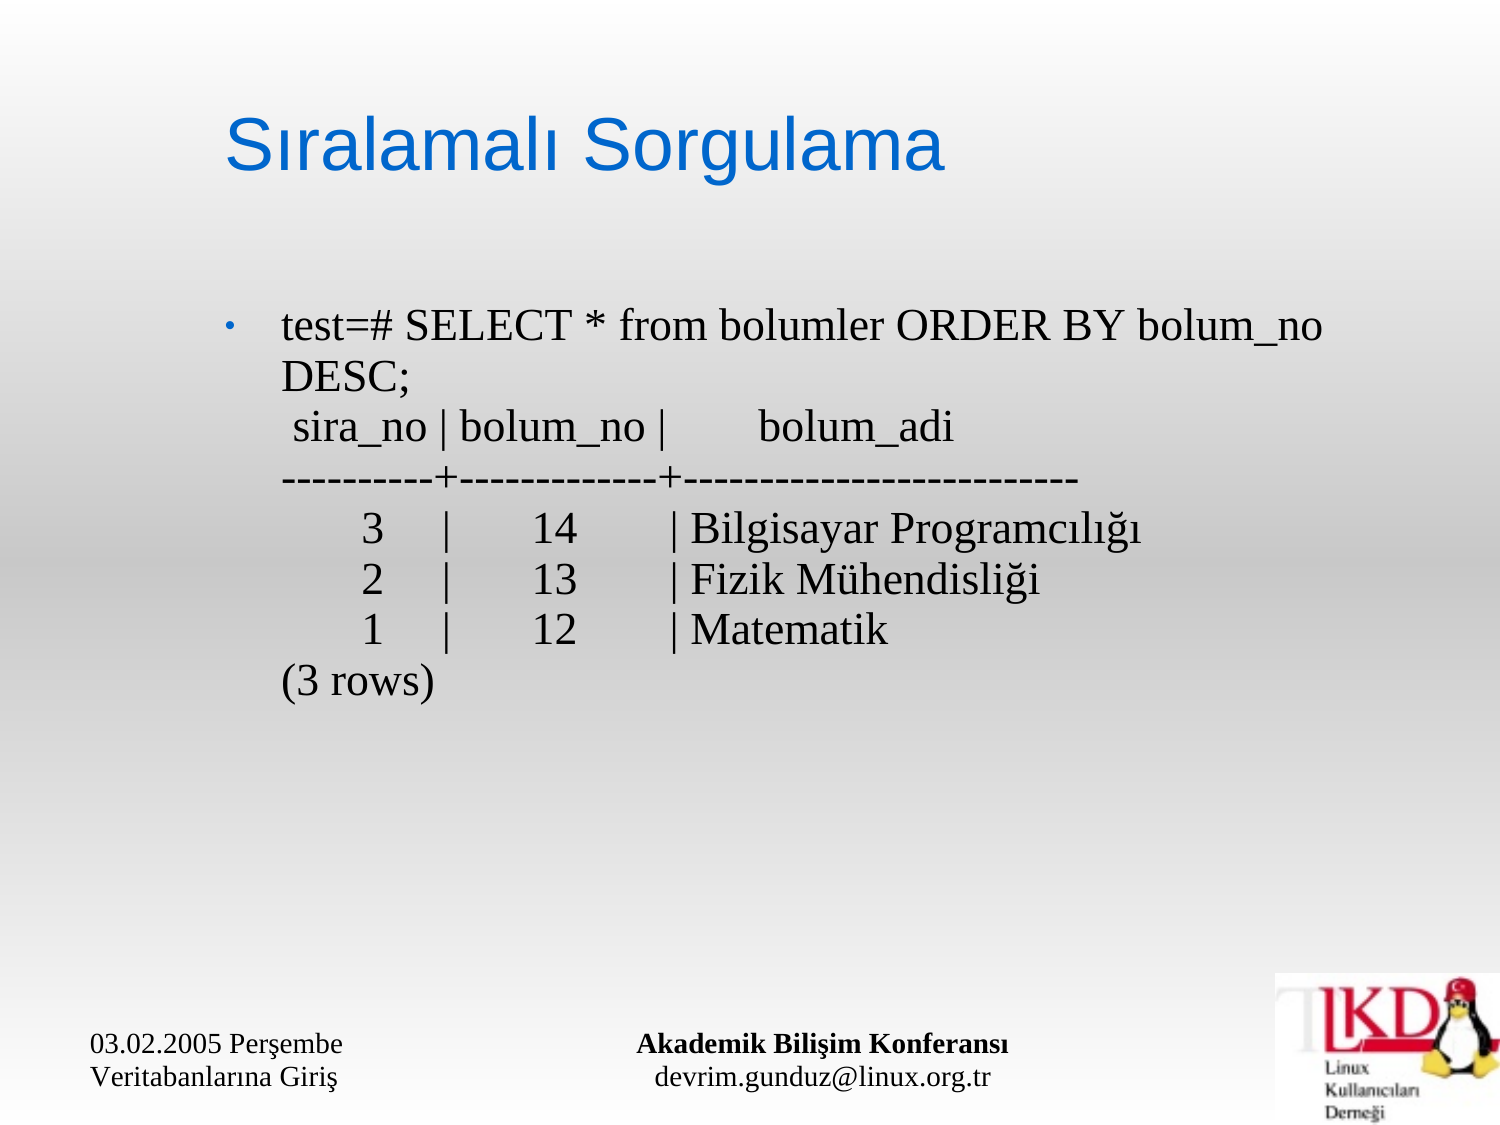

# Sıralamalı Sorgulama
test=# SELECT * from bolumler ORDER BY bolum_no DESC;
 sira_no | bolum_no | bolum_adi
----------+-------------+--------------------------
 3 | 14 | Bilgisayar Programcılığı
 2 | 13 | Fizik Mühendisliği
 1 | 12 | Matematik
(3 rows)